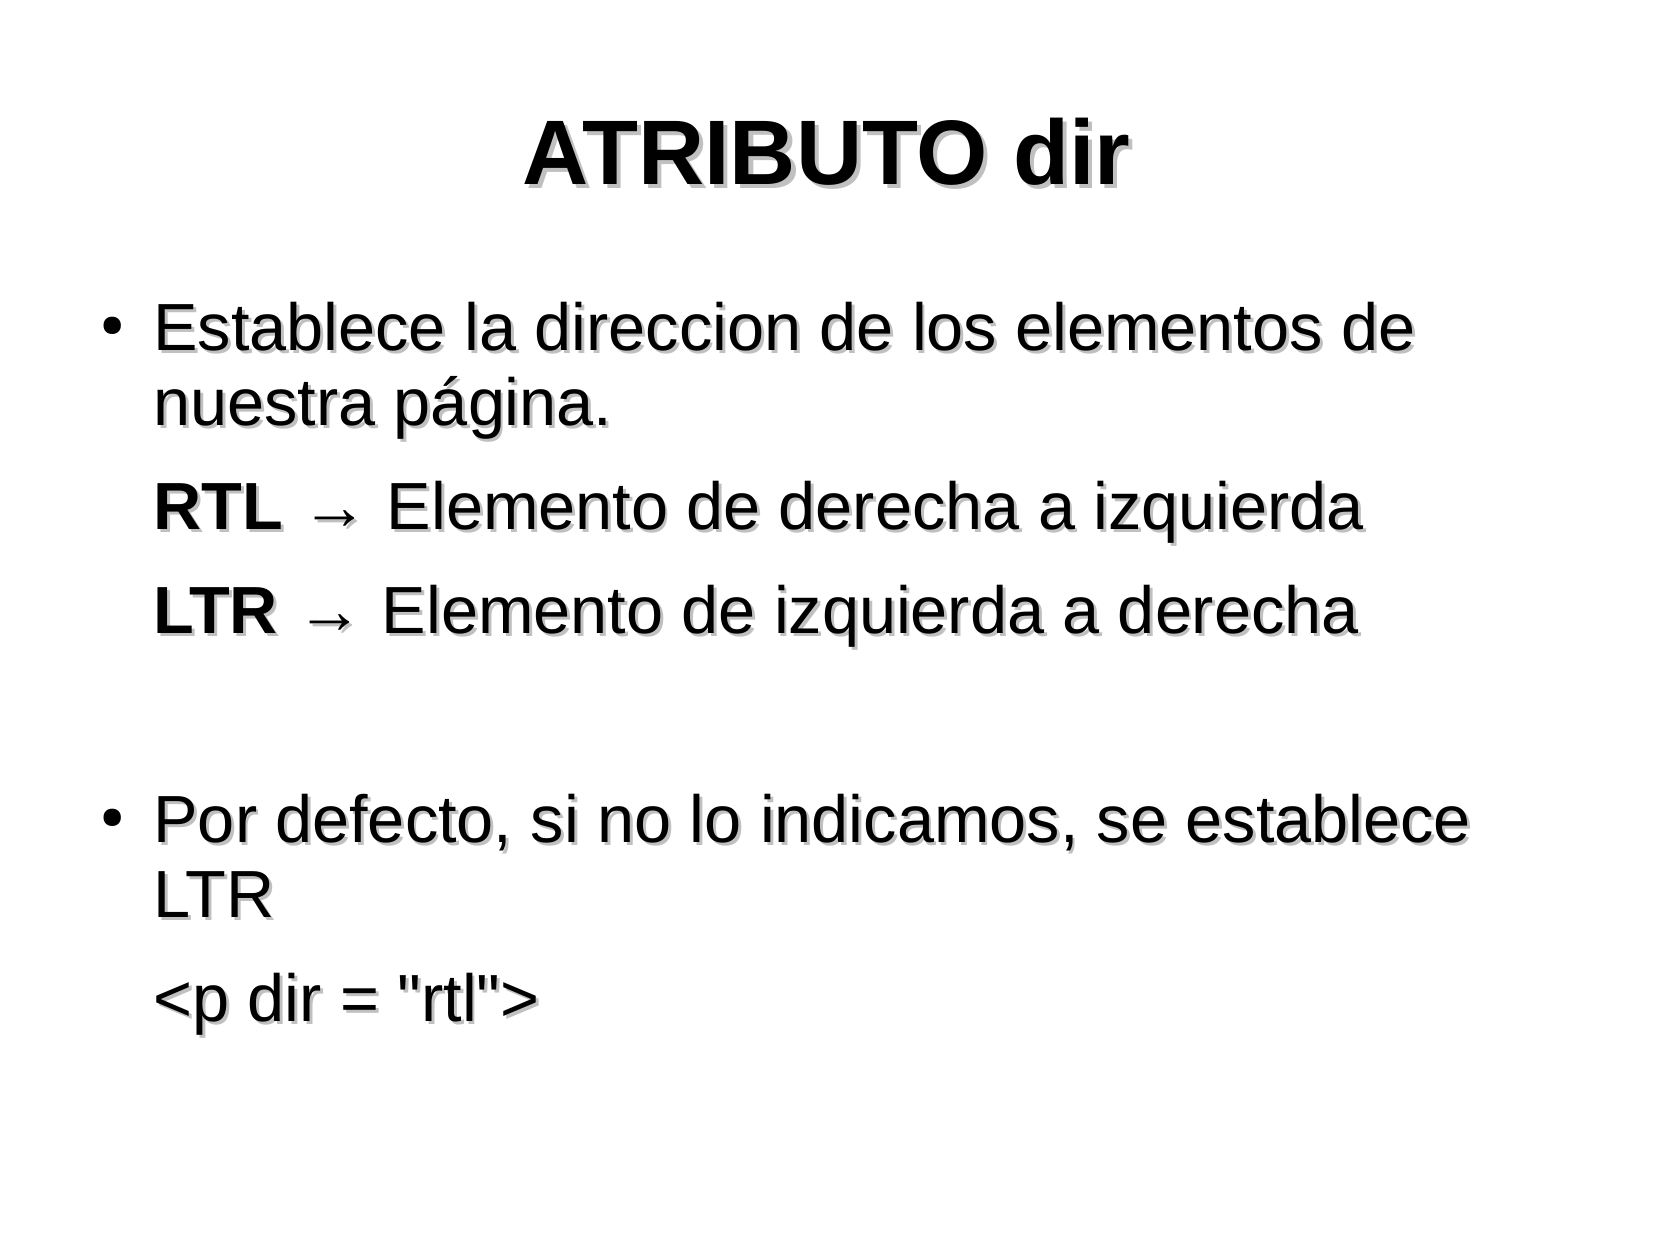

# ATRIBUTO dir
Establece la direccion de los elementos de nuestra página.
RTL → Elemento de derecha a izquierda
LTR → Elemento de izquierda a derecha
Por defecto, si no lo indicamos, se establece LTR
<p dir = "rtl">